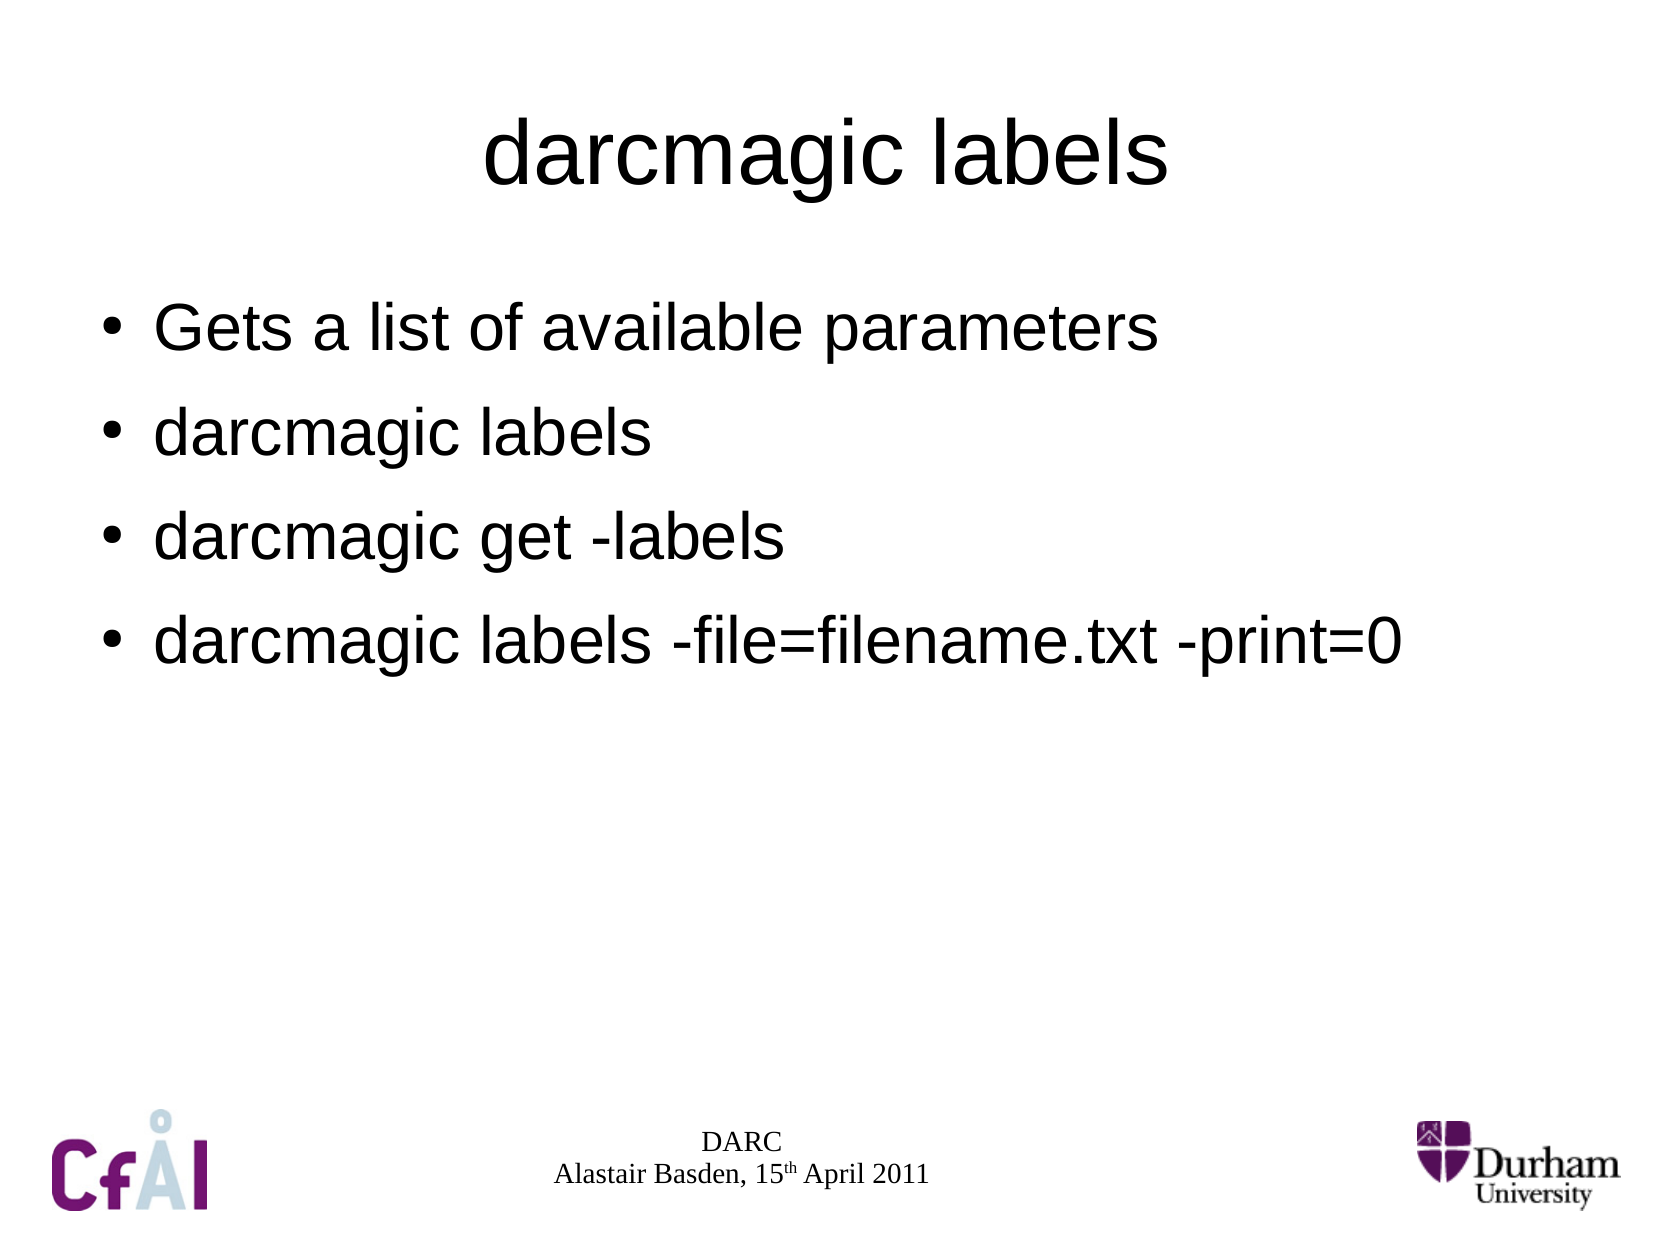

# darcmagic labels
Gets a list of available parameters
darcmagic labels
darcmagic get -labels
darcmagic labels -file=filename.txt -print=0